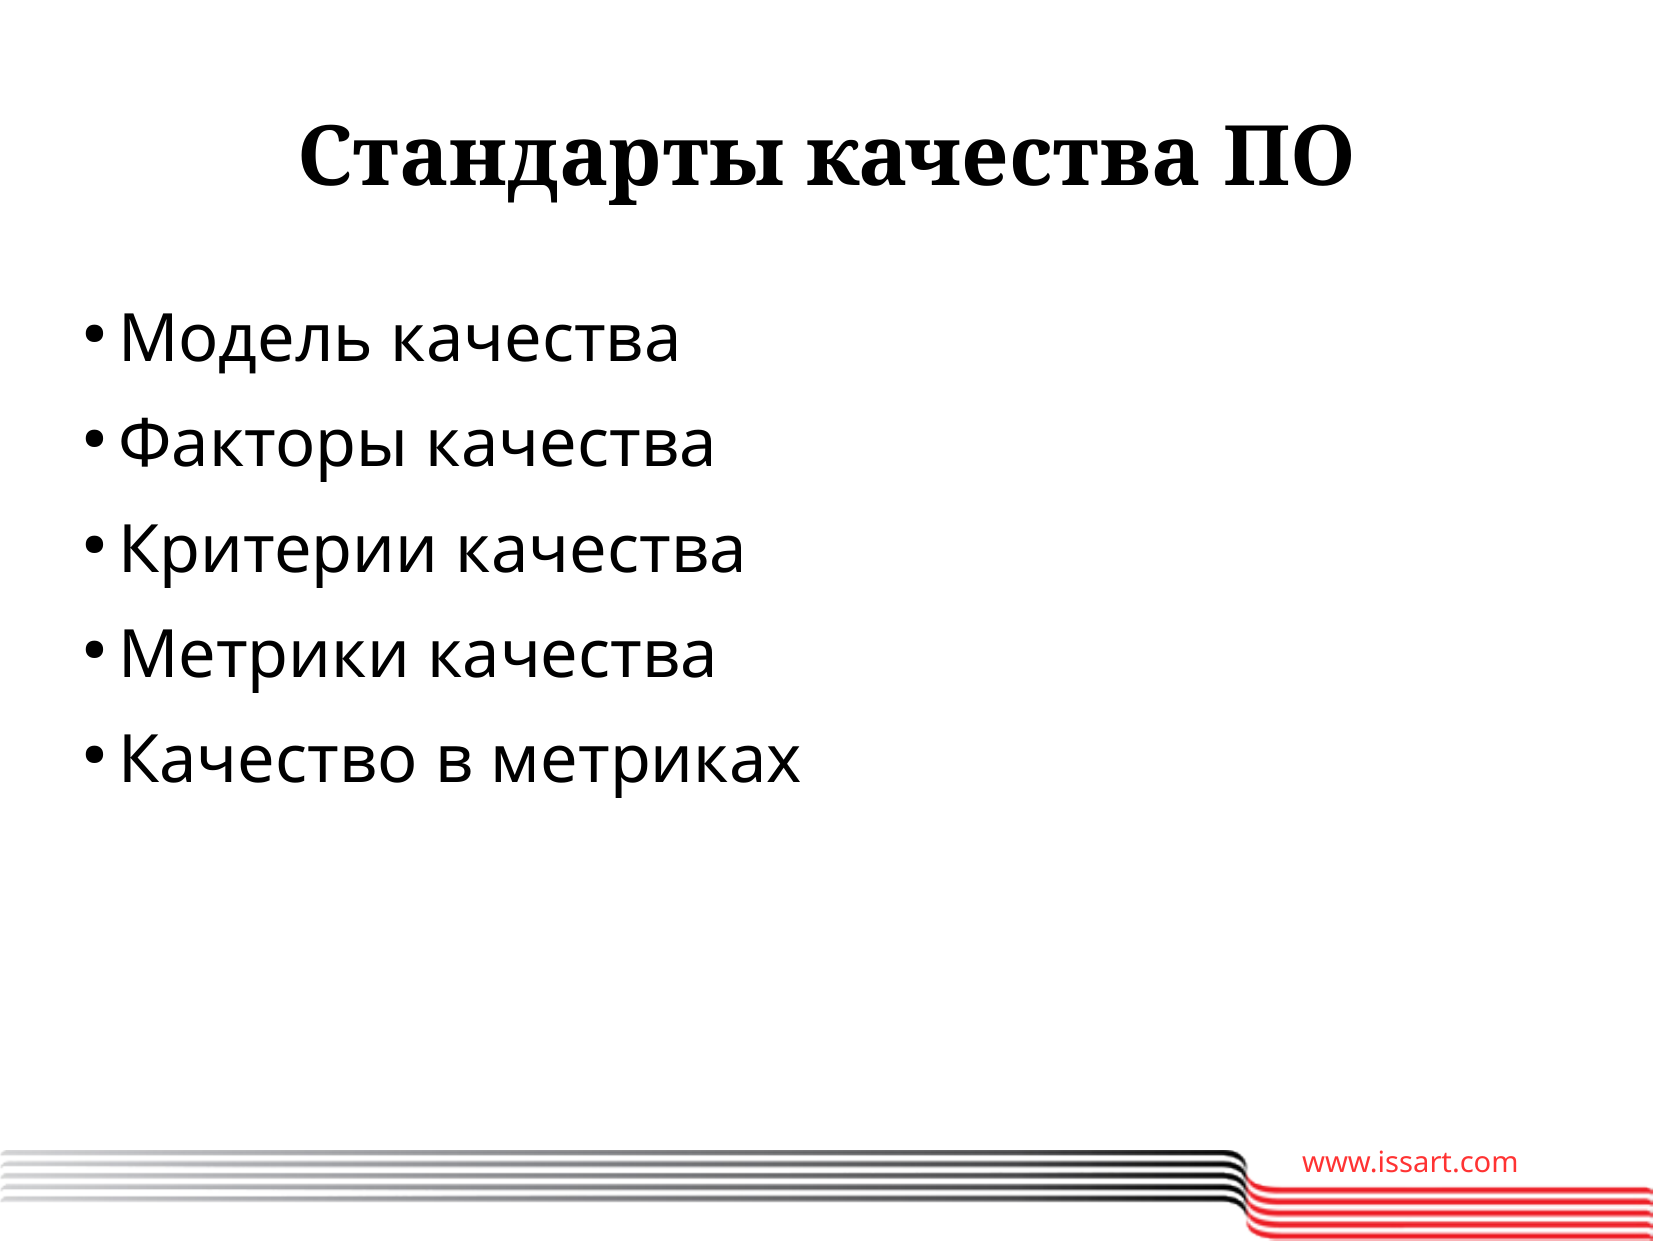

# Стандарты качества ПО
Модель качества
Факторы качества
Критерии качества
Метрики качества
Качество в метриках
www.issart.com